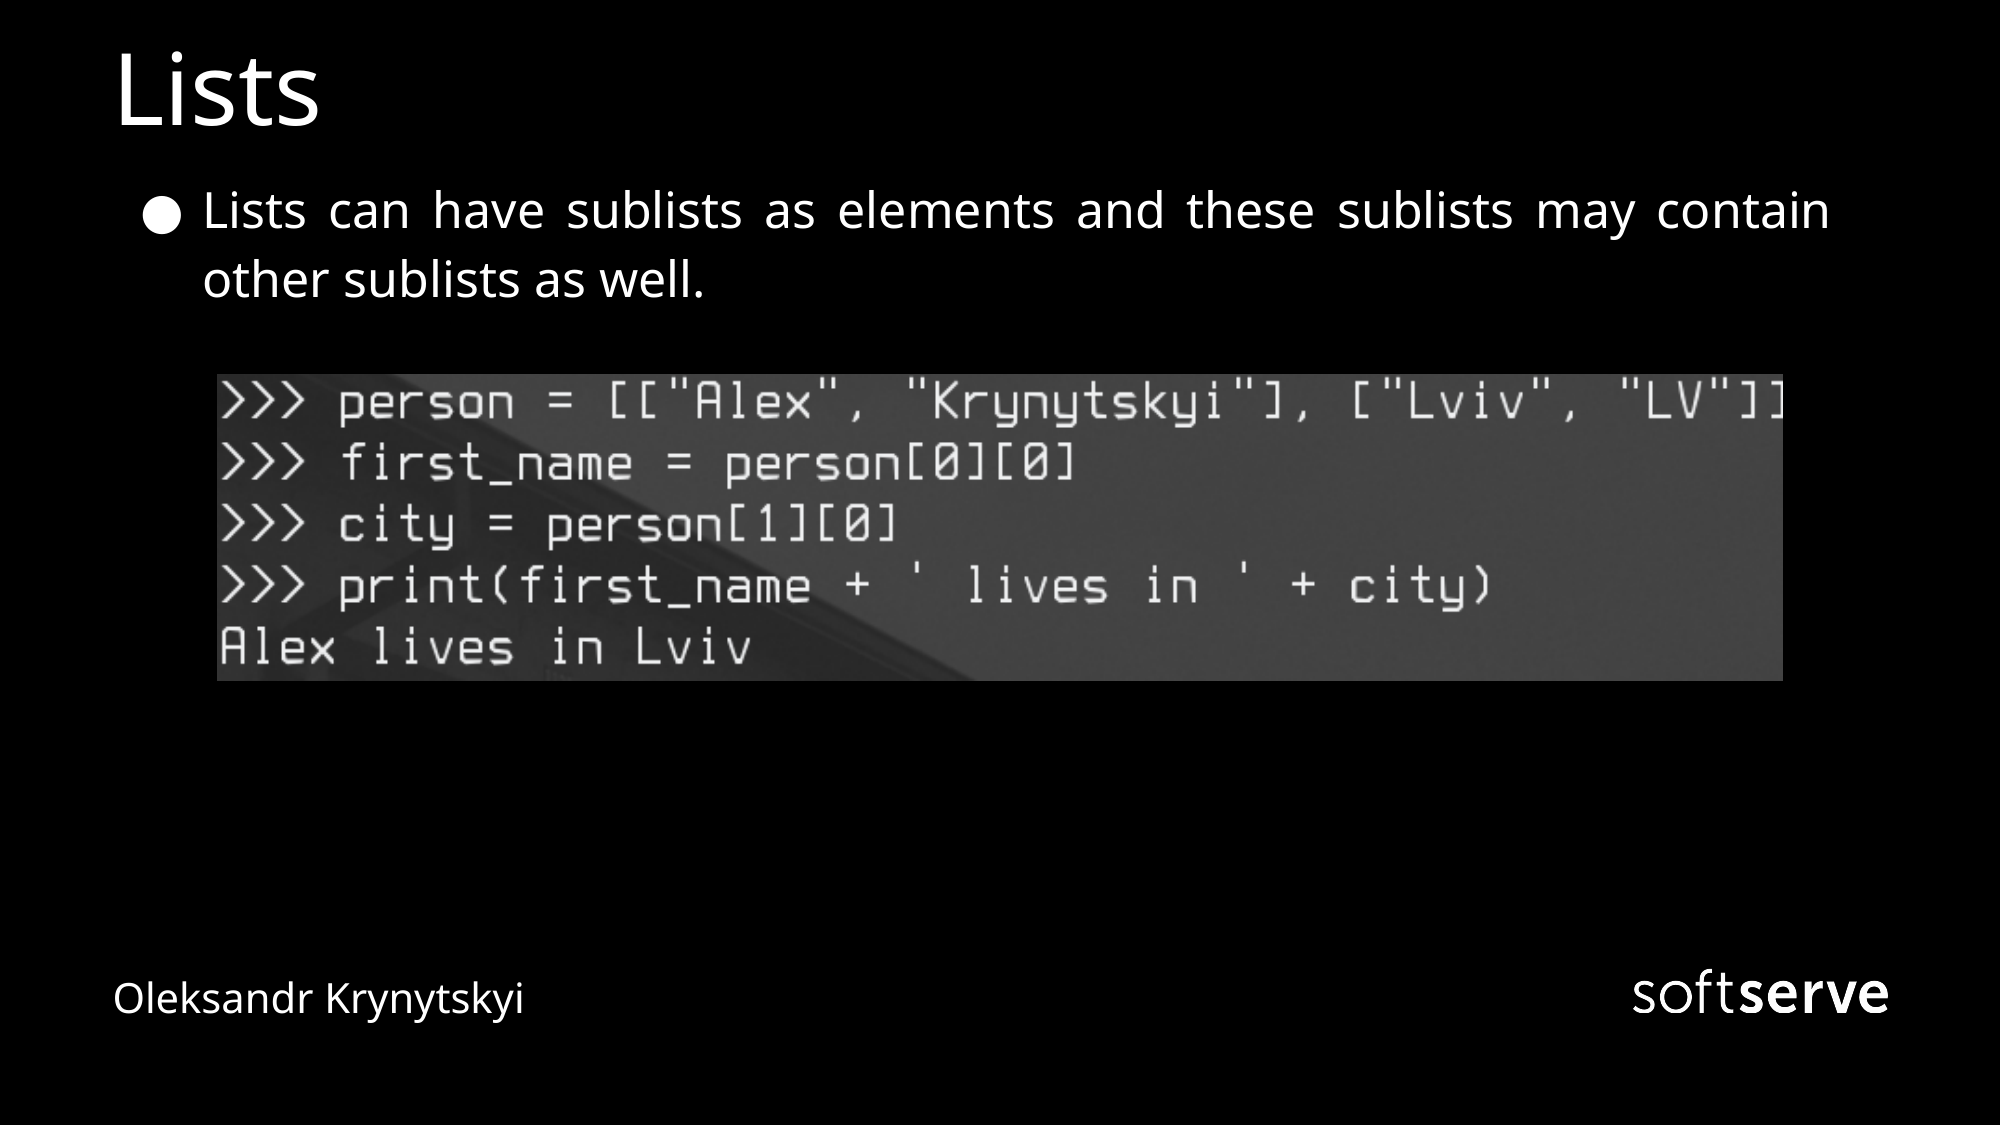

# Lists
Lists can have sublists as elements and these sublists may contain other sublists as well.
Oleksandr Krynytskyi